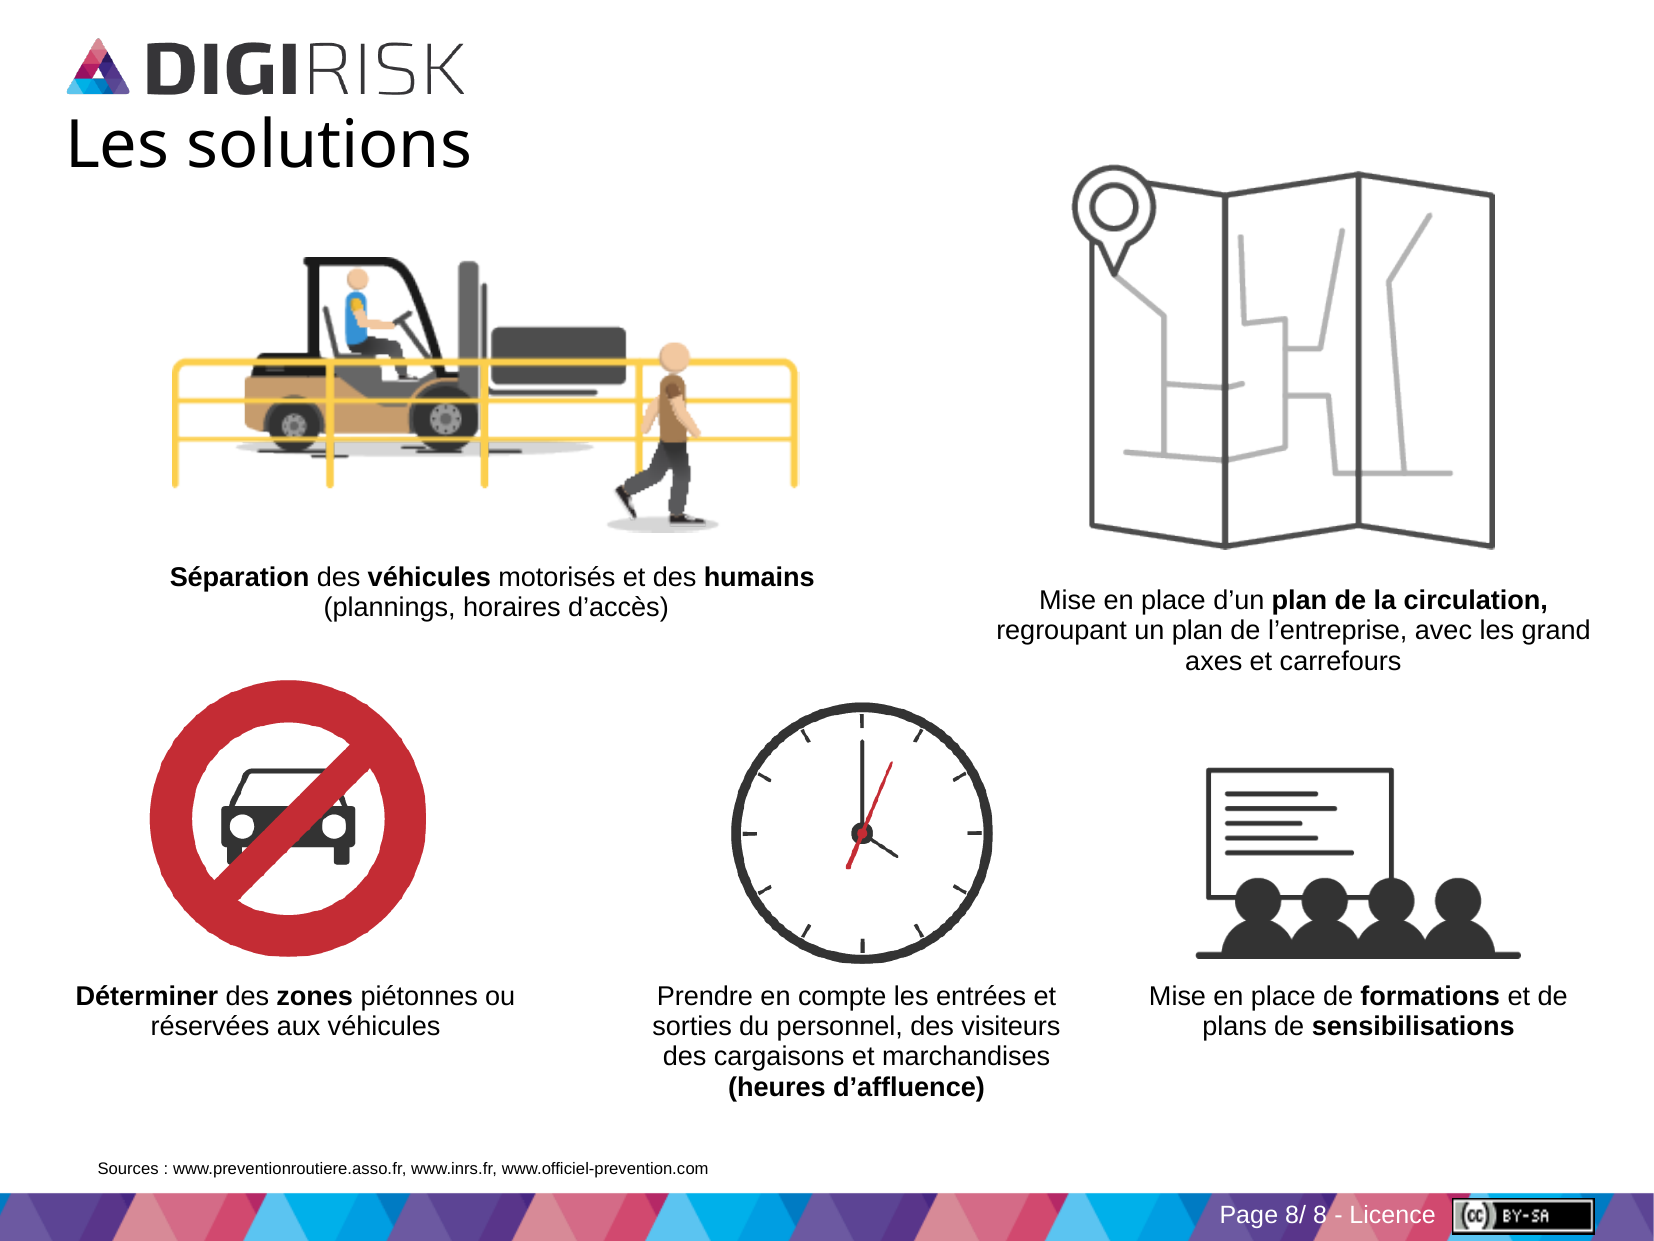

# Les solutions
Séparation des véhicules motorisés et des humains
(plannings, horaires d’accès)
Mise en place d’un plan de la circulation, regroupant un plan de l’entreprise, avec les grand axes et carrefours
Déterminer des zones piétonnes ou réservées aux véhicules
Prendre en compte les entrées et sorties du personnel, des visiteurs des cargaisons et marchandises (heures d’affluence)
Mise en place de formations et de plans de sensibilisations
Sources : www.preventionroutiere.asso.fr, www.inrs.fr, www.officiel-prevention.com